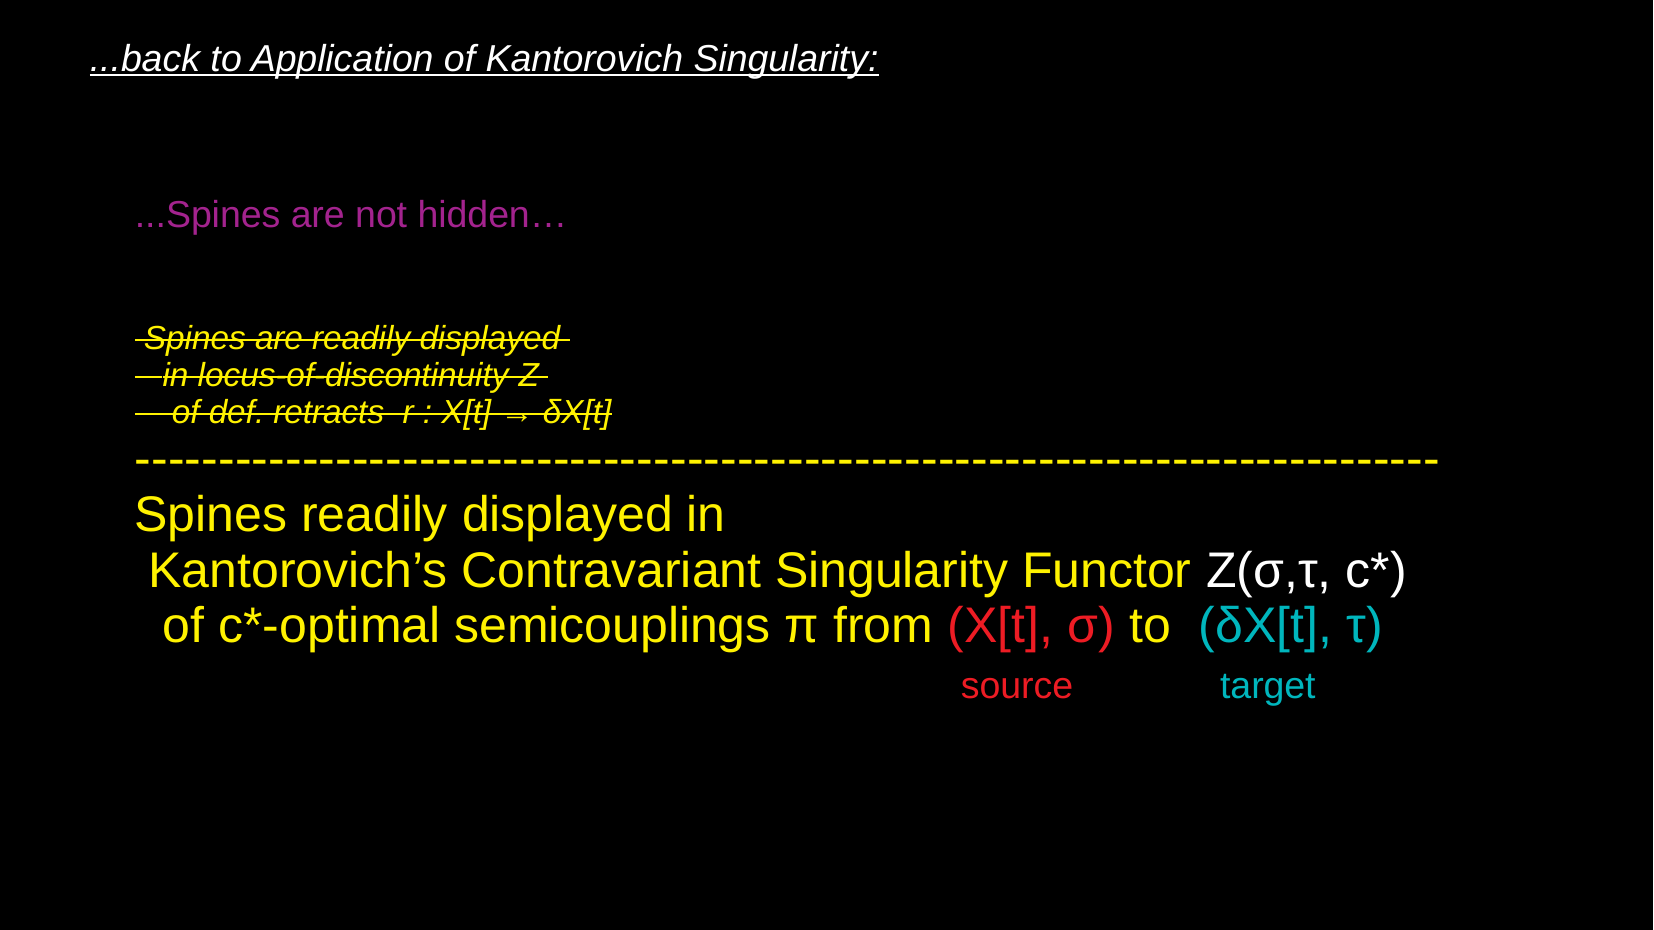

...back to Application of Kantorovich Singularity:
...Spines are not hidden…
 Spines are readily displayed
 in locus-of-discontinuity Z
 of def. retracts r : X[t] → δX[t]
------------------------------------------------------------------------------
Spines readily displayed in
 Kantorovich’s Contravariant Singularity Functor Z(σ,τ, c*)
 of c*-optimal semicouplings π from (X[t], σ) to (δX[t], τ)
 source target